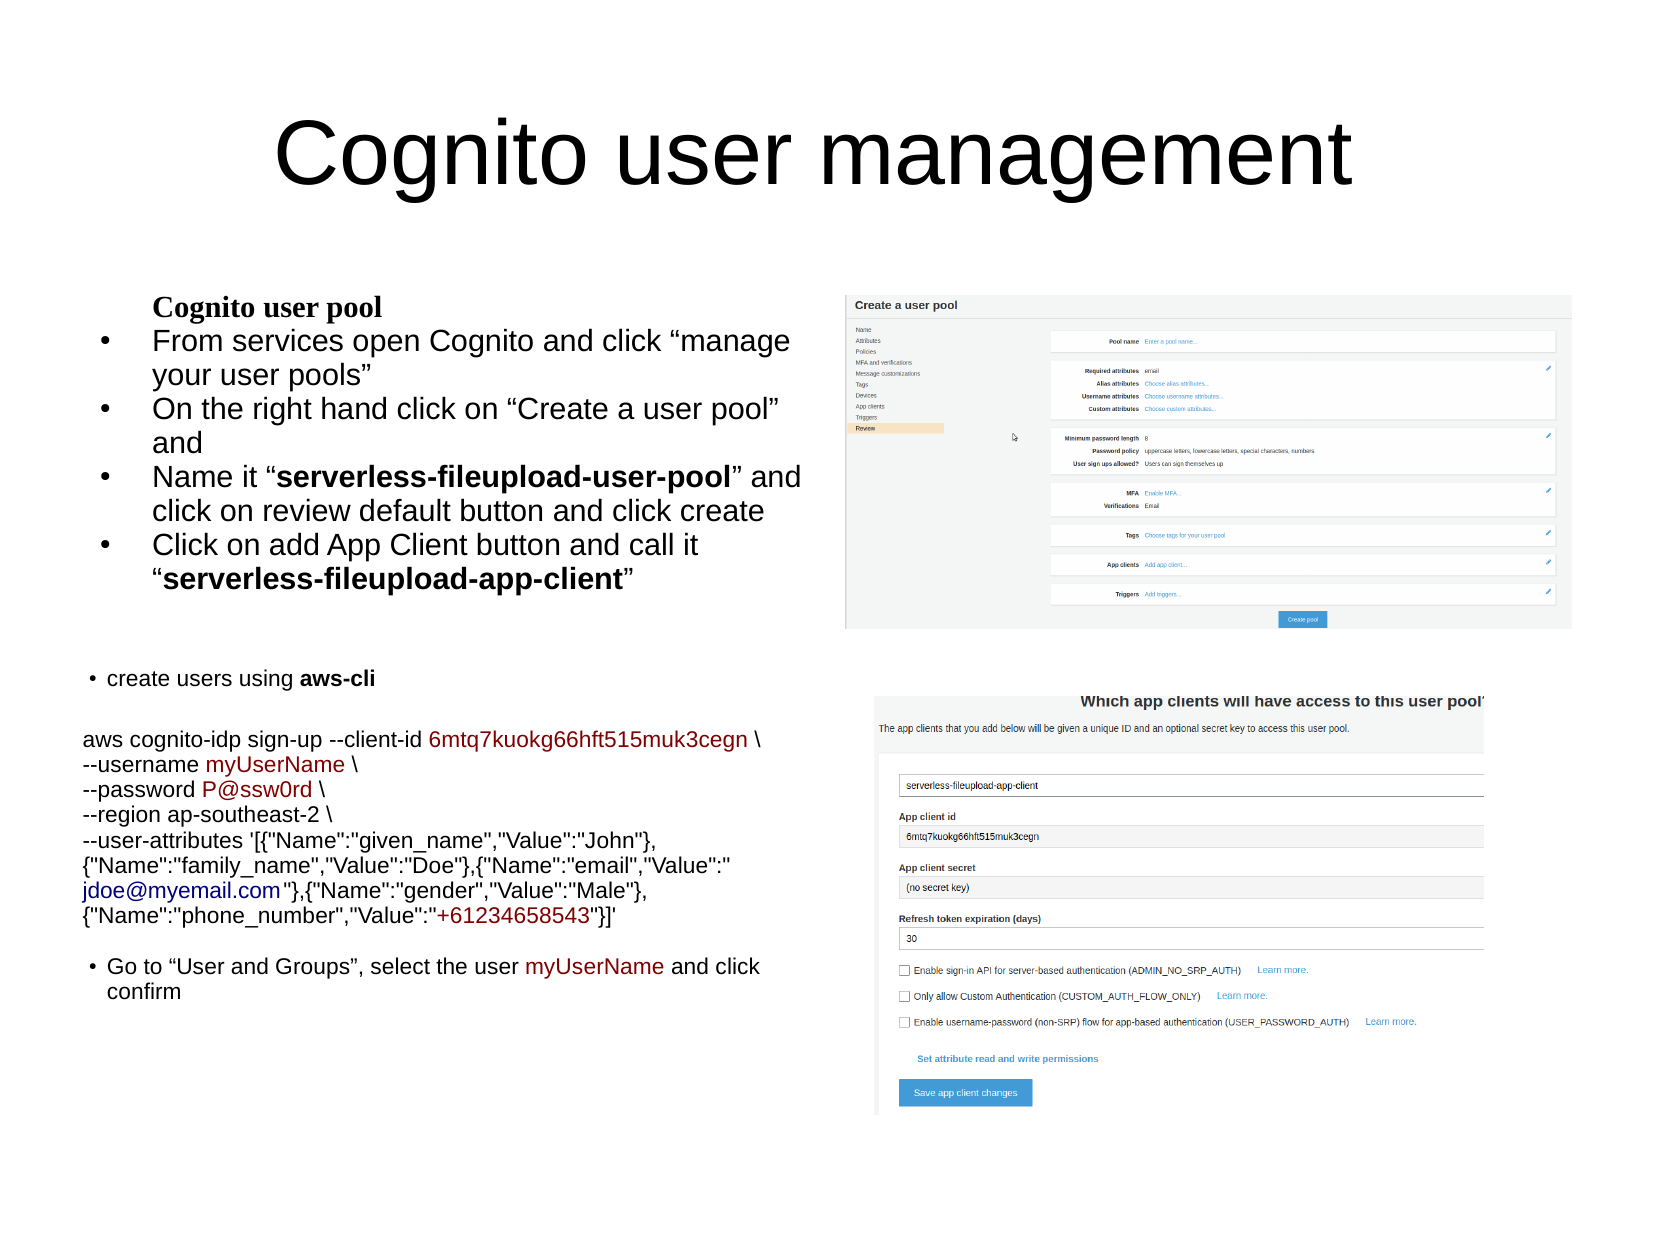

# Cognito user management
Cognito user pool
From services open Cognito and click “manage your user pools”
On the right hand click on “Create a user pool” and
Name it “serverless-fileupload-user-pool” and click on review default button and click create
Click on add App Client button and call it “serverless-fileupload-app-client”
create users using aws-cli
aws cognito-idp sign-up --client-id 6mtq7kuokg66hft515muk3cegn \
--username myUserName \
--password P@ssw0rd \
--region ap-southeast-2 \
--user-attributes '[{"Name":"given_name","Value":"John"},{"Name":"family_name","Value":"Doe"},{"Name":"email","Value":"jdoe@myemail.com"},{"Name":"gender","Value":"Male"},{"Name":"phone_number","Value":"+61234658543"}]'
Go to “User and Groups”, select the user myUserName and click confirm